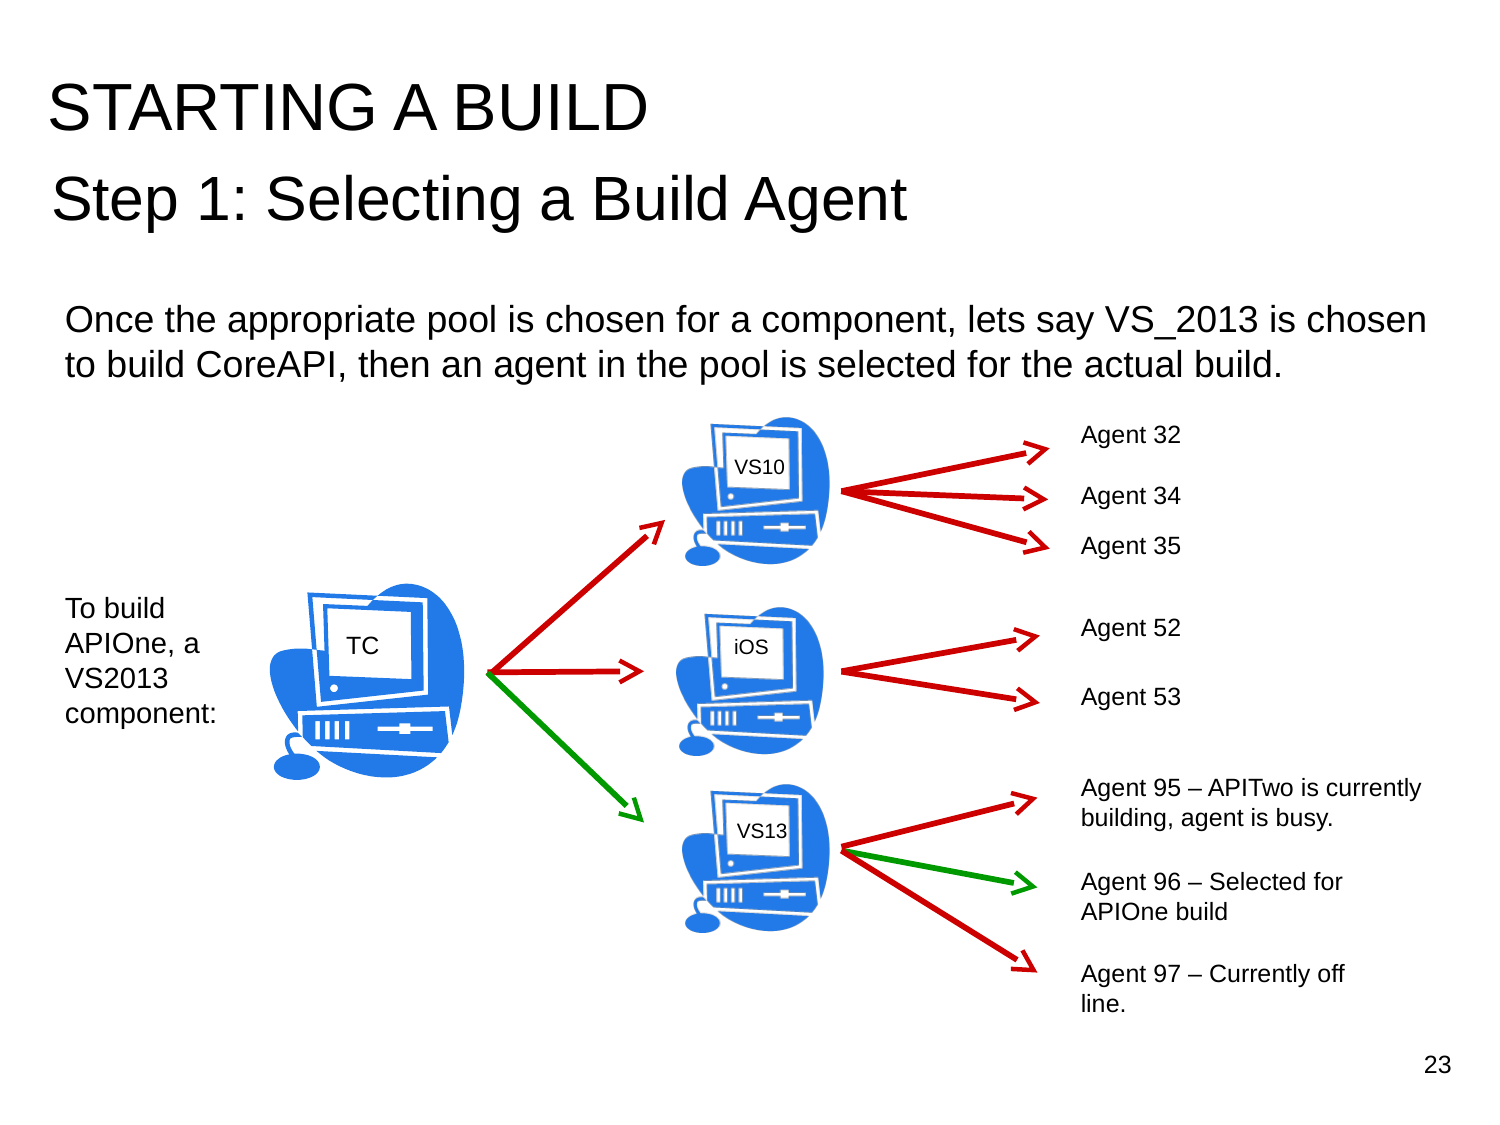

# Starting a build
Step 1: Selecting a Build Agent
Once the appropriate pool is chosen for a component, lets say VS_2013 is chosen to build CoreAPI, then an agent in the pool is selected for the actual build.
Agent 32
VS10
Agent 34
Agent 35
To build APIOne, a VS2013 component:
Agent 52
TC
iOS
Agent 53
Agent 95 – APITwo is currently building, agent is busy.
VS13
Agent 96 – Selected for APIOne build
Agent 97 – Currently off line.